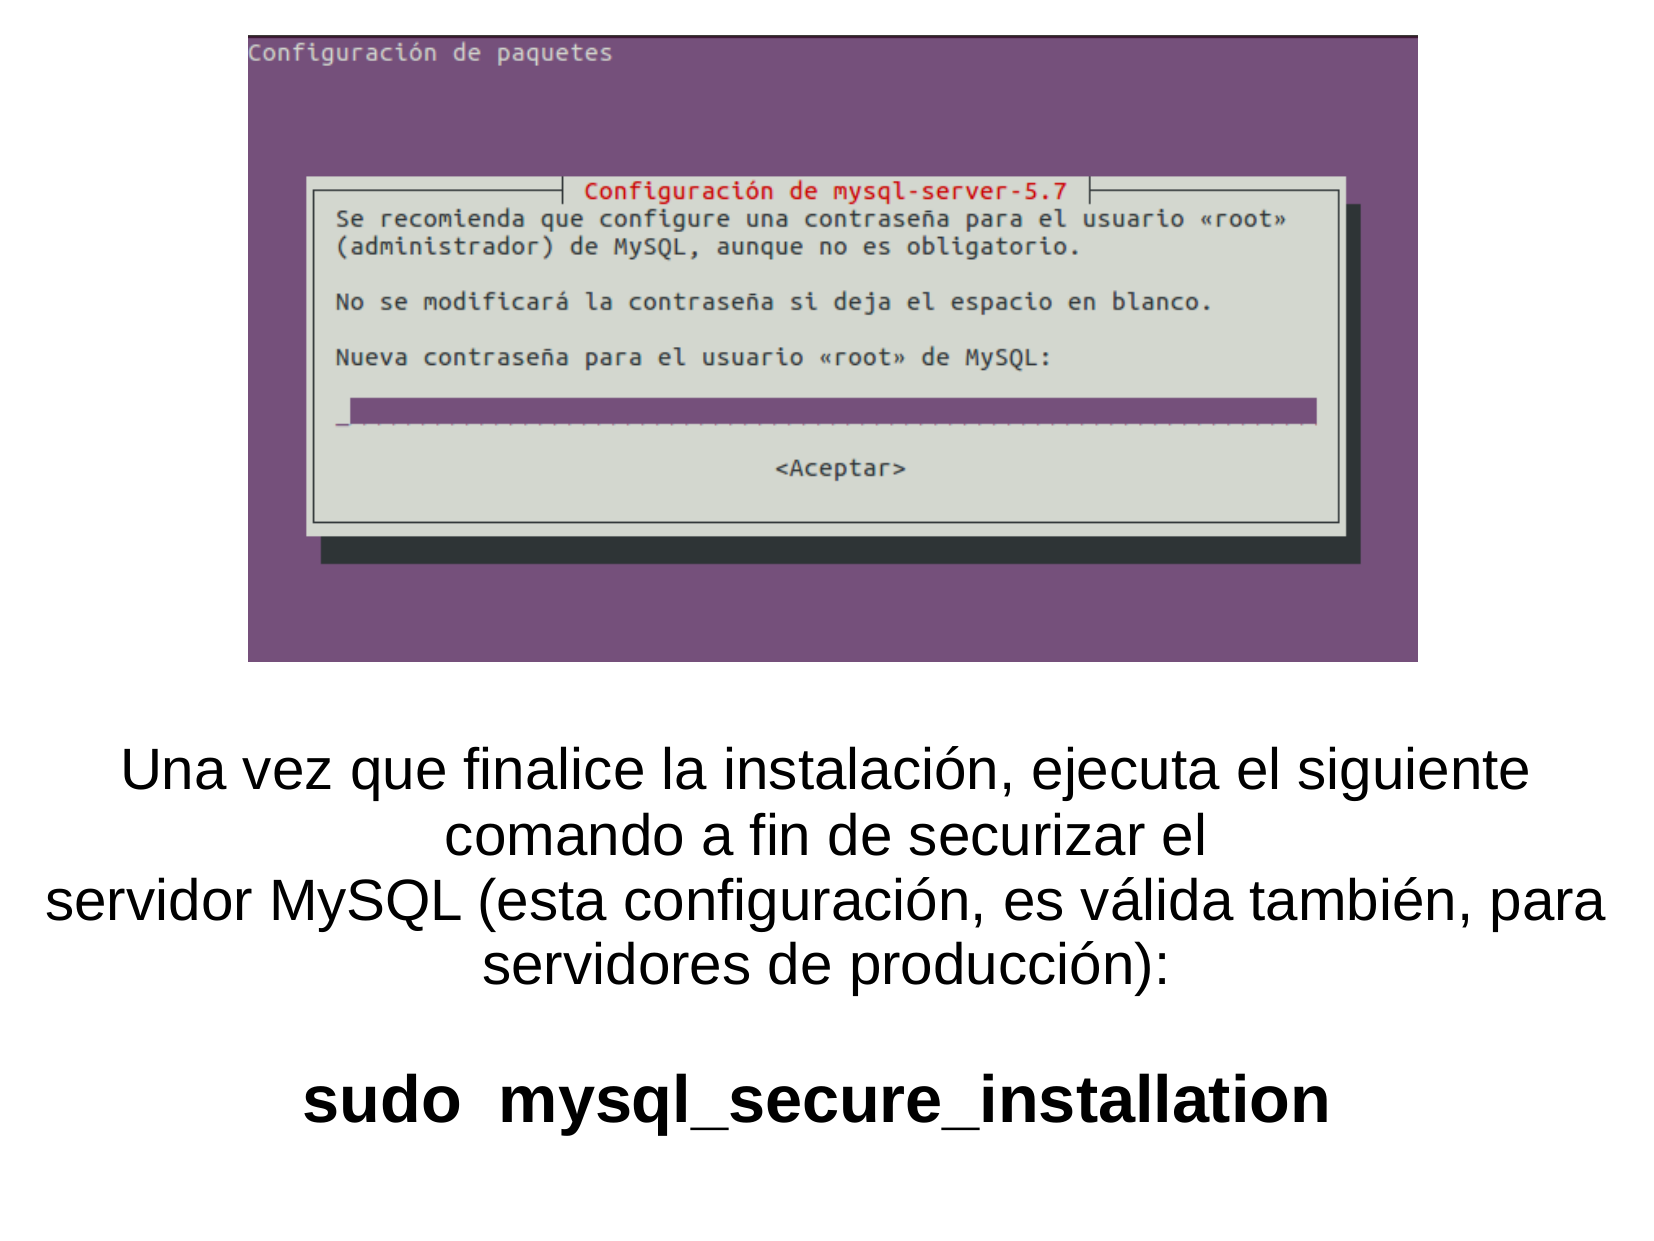

# Una vez que finalice la instalación, ejecuta el siguiente comando a fin de securizar el
servidor MySQL (esta configuración, es válida también, para servidores de producción):
sudo mysql_secure_installation